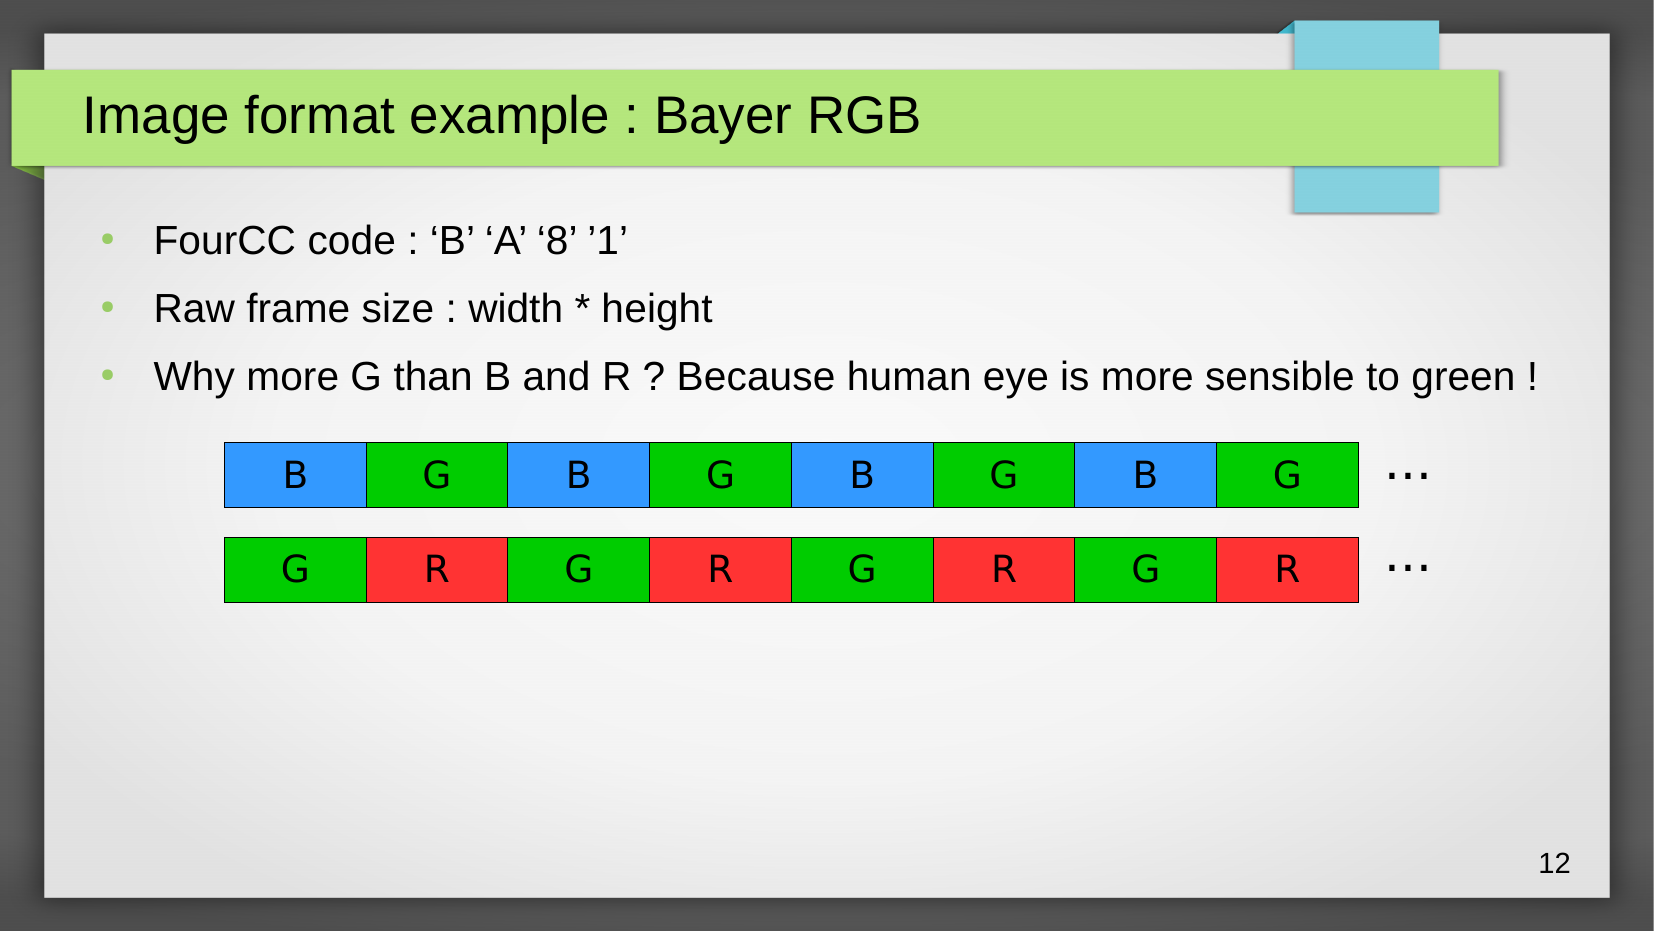

# Image format example : Bayer RGB
FourCC code : ‘B’ ‘A’ ‘8’ ’1’
Raw frame size : width * height
Why more G than B and R ? Because human eye is more sensible to green !
...
B
G
B
G
B
G
B
G
...
G
R
G
R
G
R
G
R
12